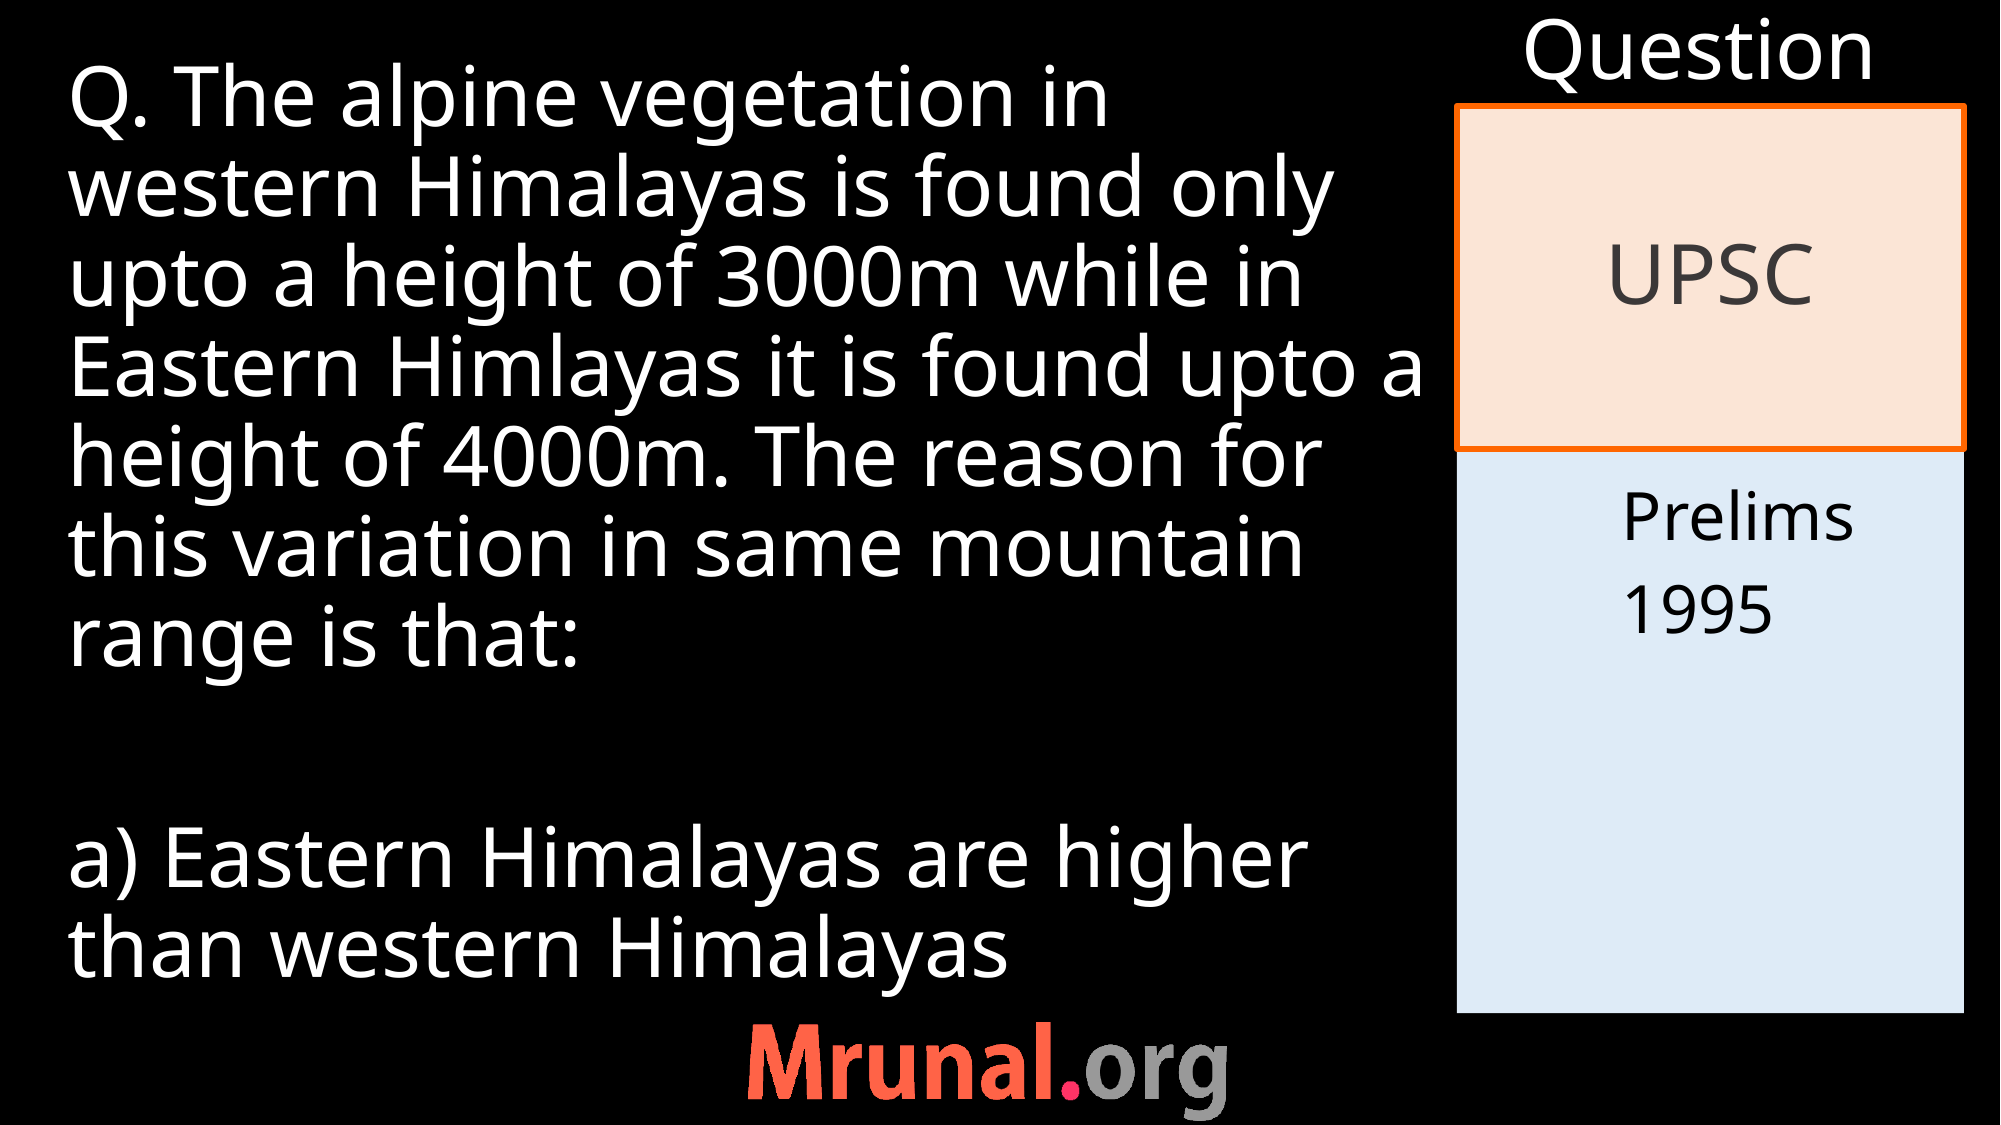

Question
Q. The alpine vegetation in western Himalayas is found only upto a height of 3000m while in Eastern Himlayas it is found upto a height of 4000m. The reason for this variation in same mountain range is that:
a) Eastern Himalayas are higher than western Himalayas
UPSC
# Prelims
	1995